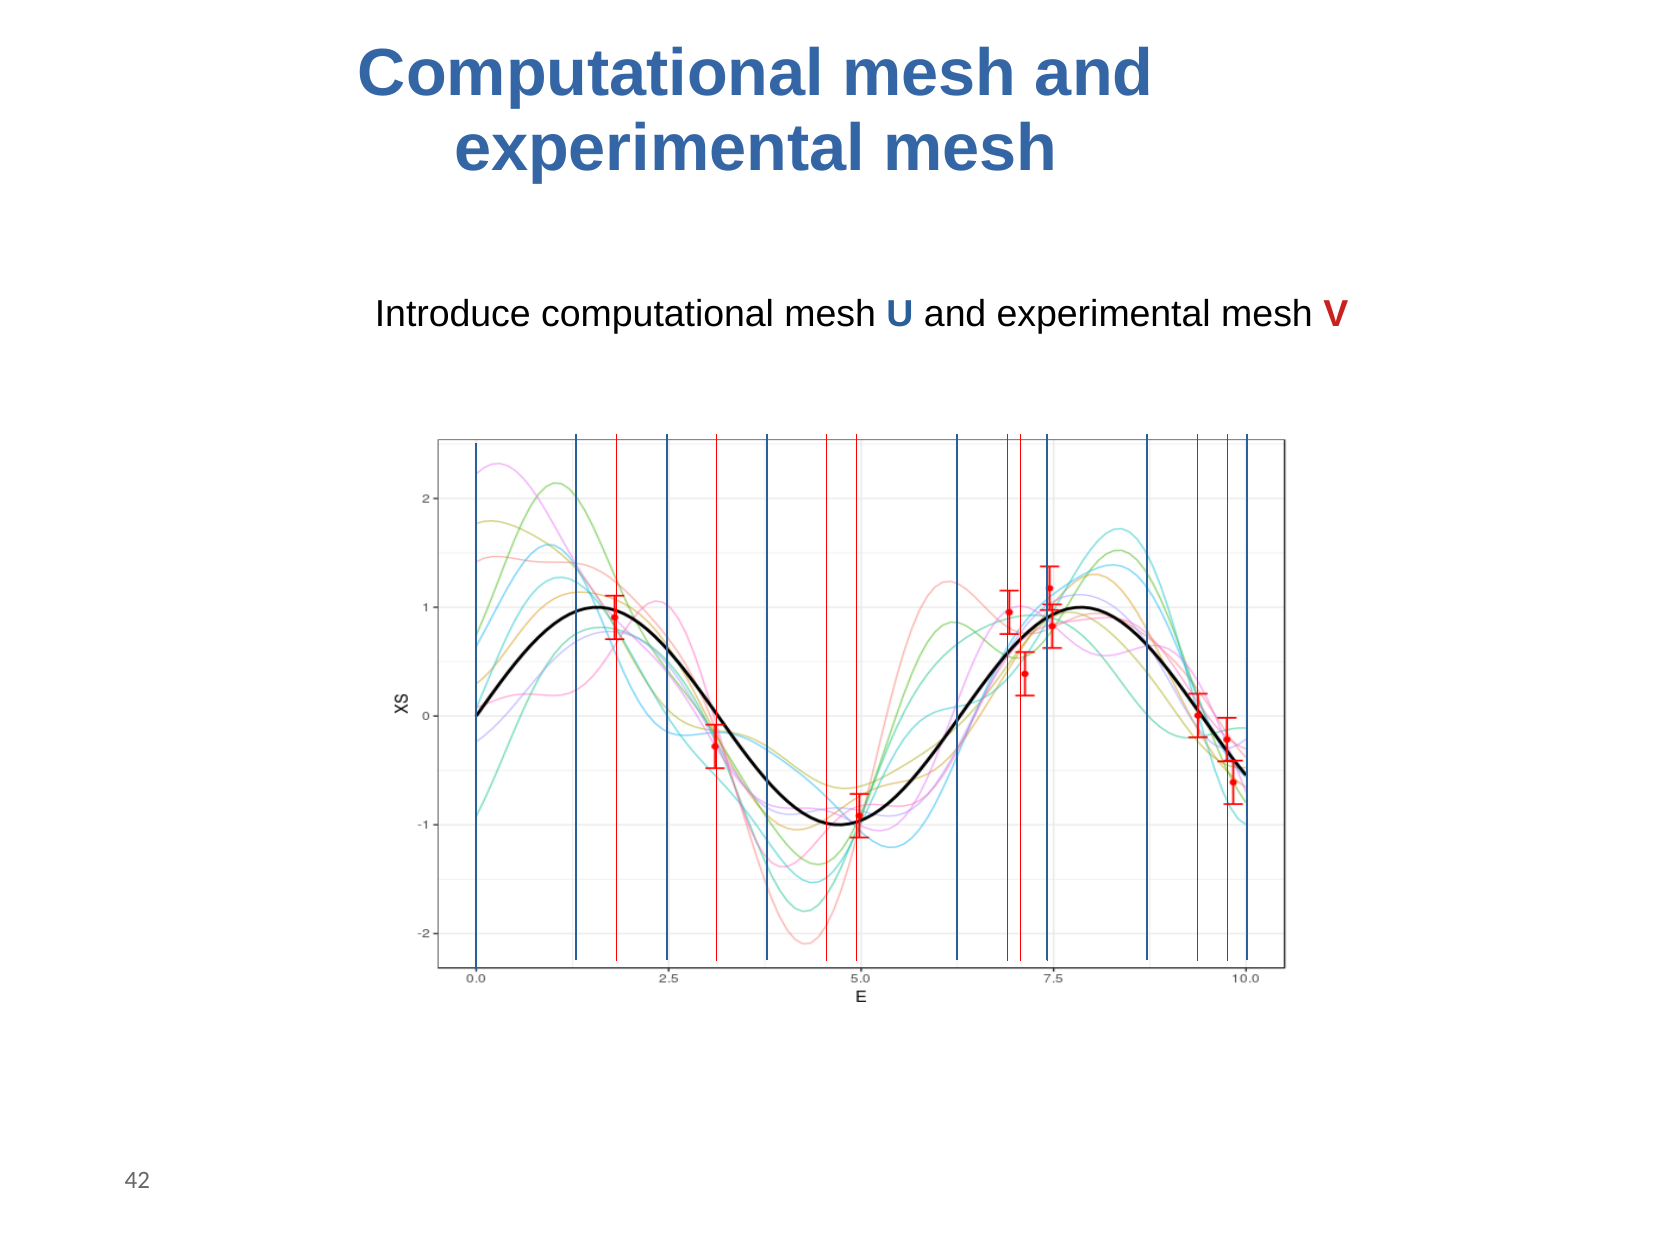

# Computational mesh and experimental mesh
Introduce computational mesh U and experimental mesh V
42